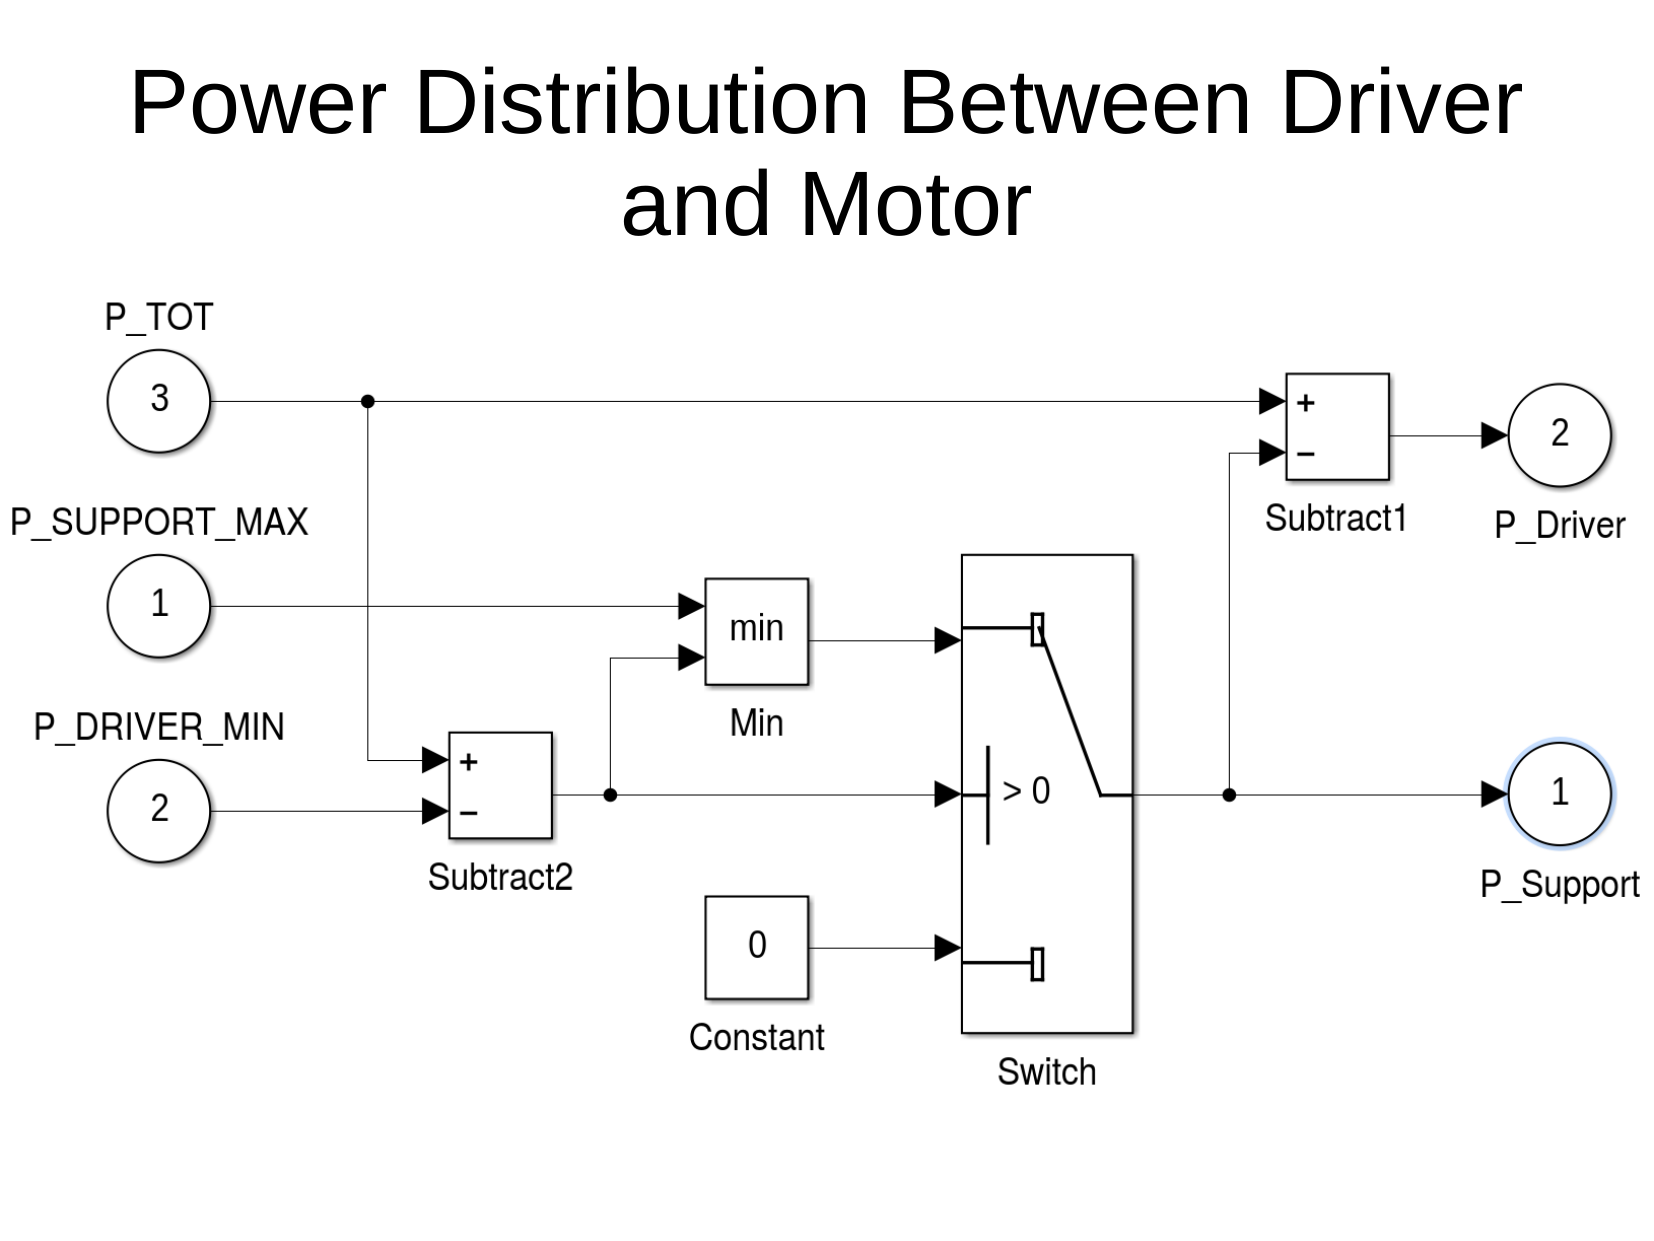

# Power Distribution Between Driver and Motor